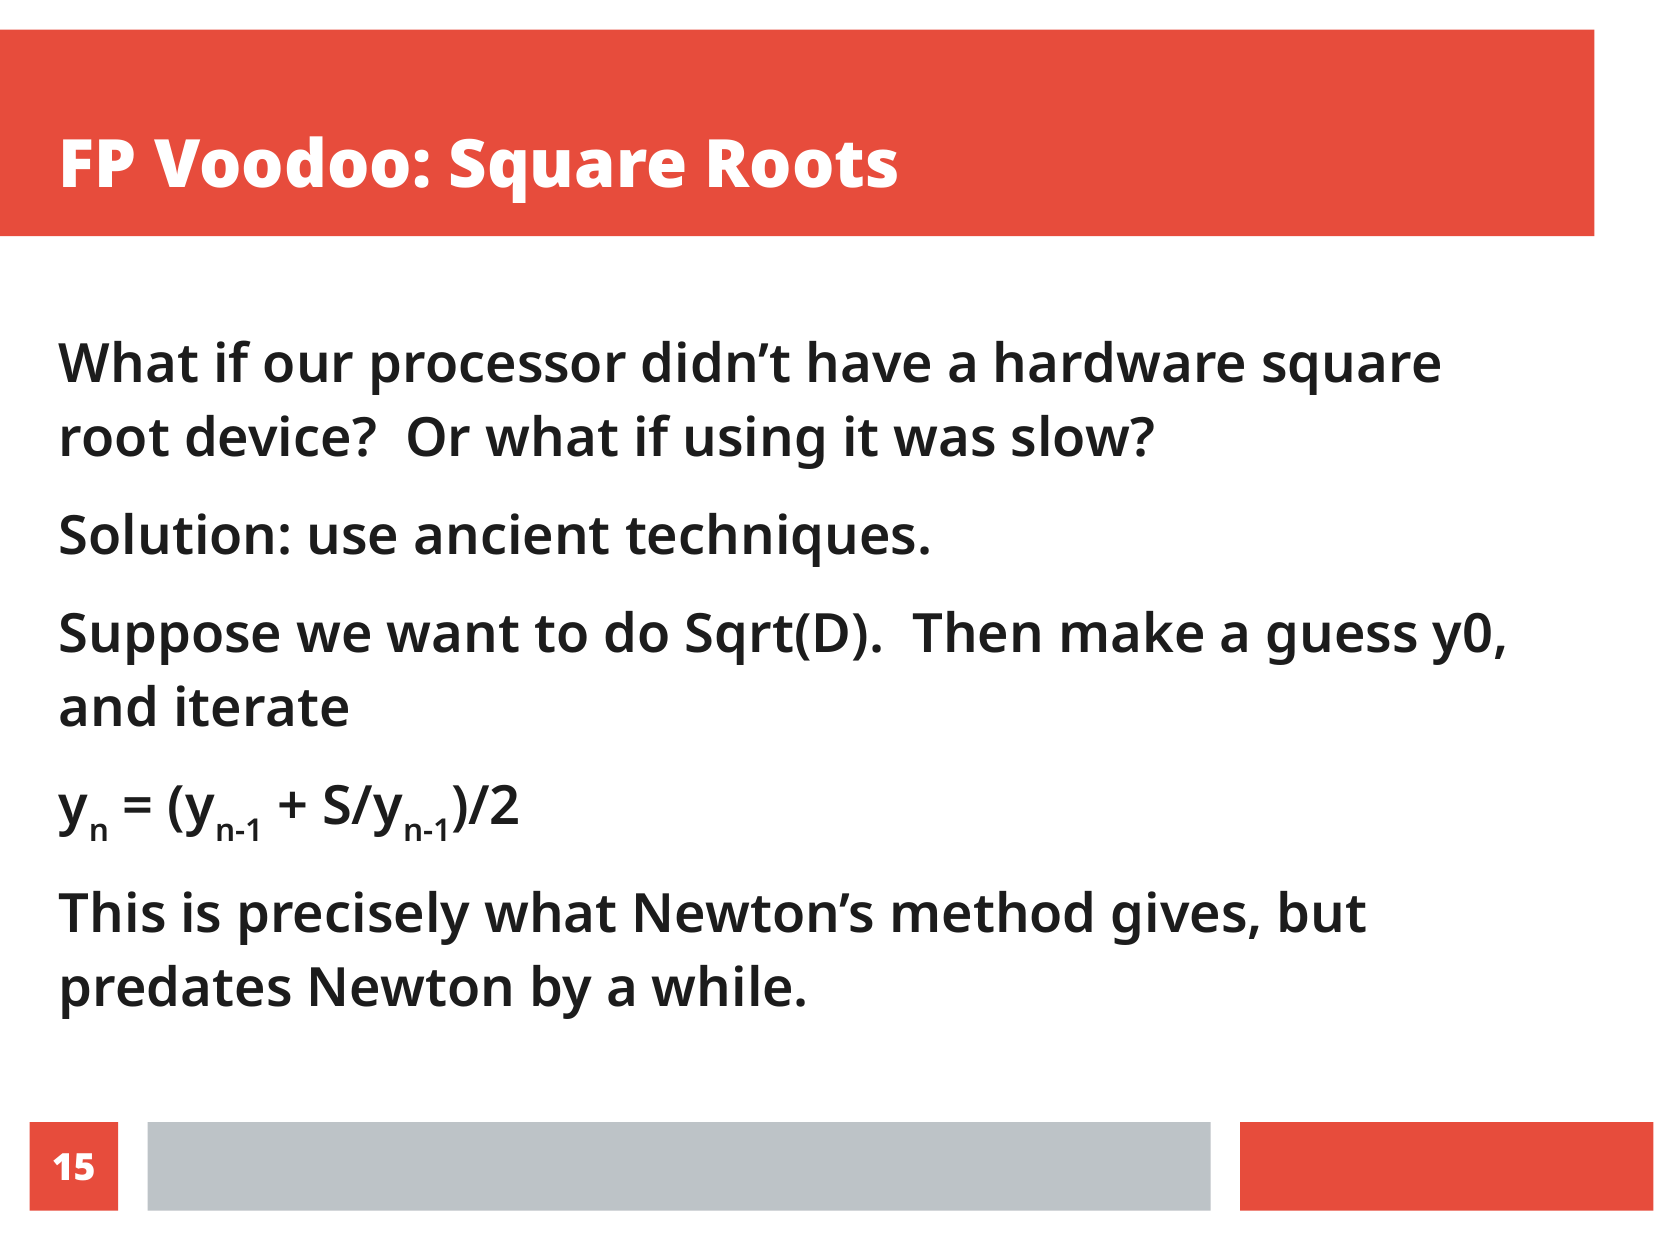

# FP Voodoo: Square Roots
What if our processor didn’t have a hardware square root device? Or what if using it was slow?
Solution: use ancient techniques.
Suppose we want to do Sqrt(D). Then make a guess y0, and iterate
yn = (yn-1 + S/yn-1)/2
This is precisely what Newton’s method gives, but predates Newton by a while.
15